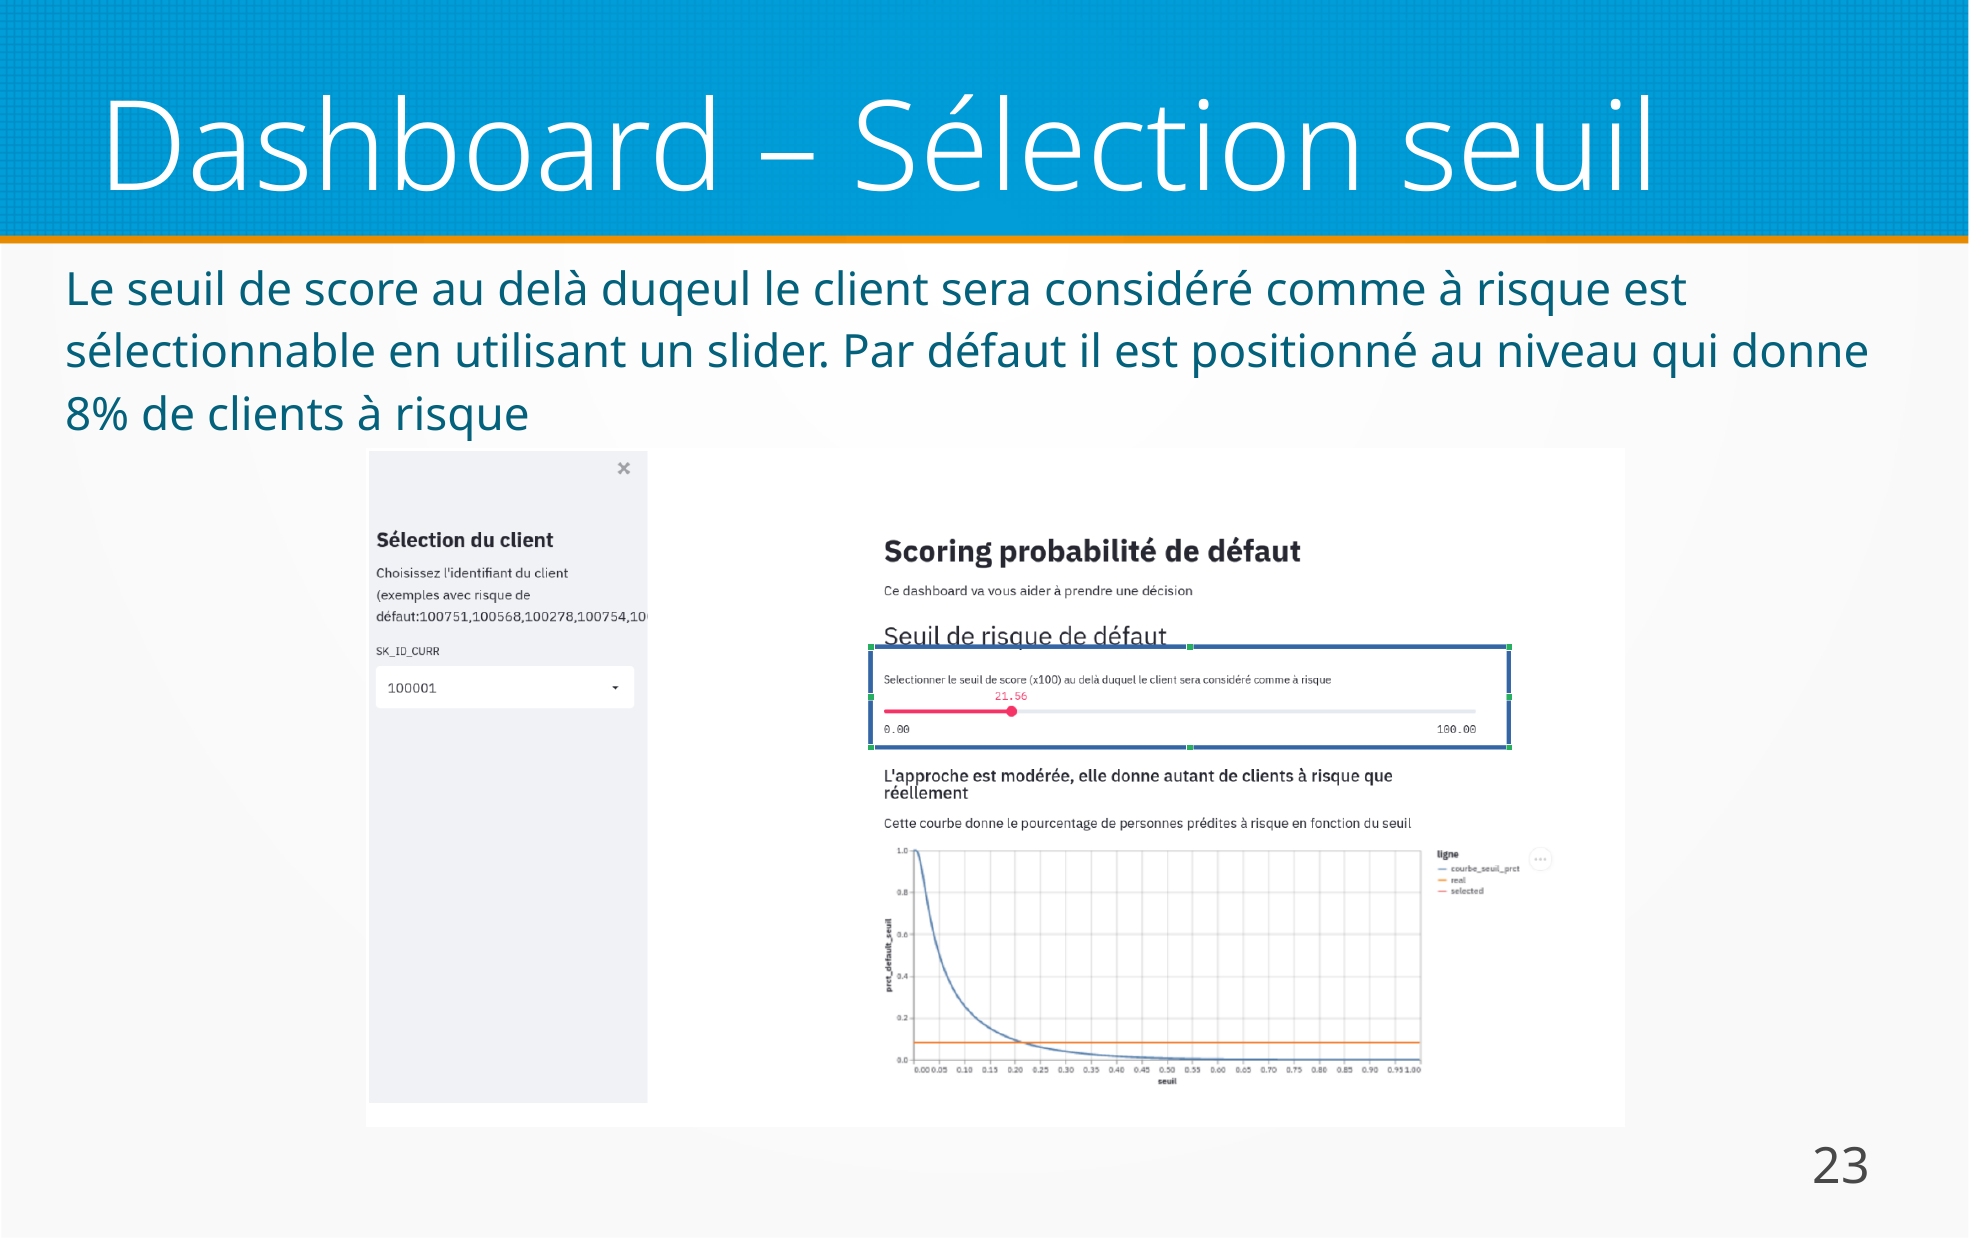

# Dashboard – Sélection seuil
Le seuil de score au delà duqeul le client sera considéré comme à risque est sélectionnable en utilisant un slider. Par défaut il est positionné au niveau qui donne 8% de clients à risque
23